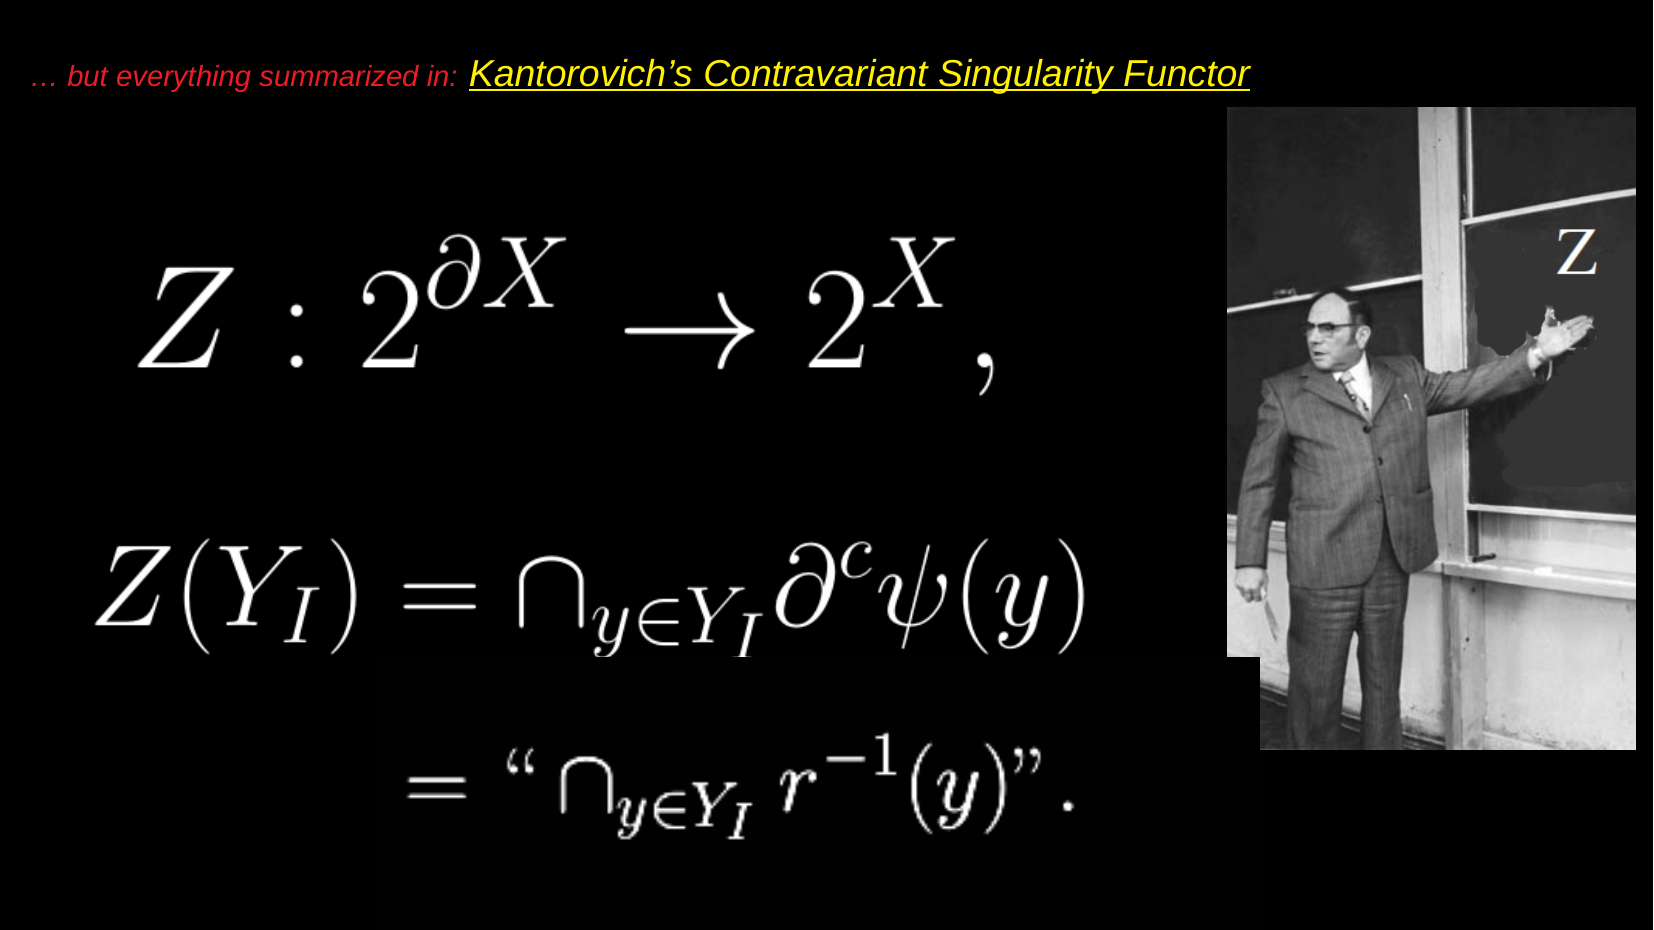

… but everything summarized in: Kantorovich’s Contravariant Singularity Functor